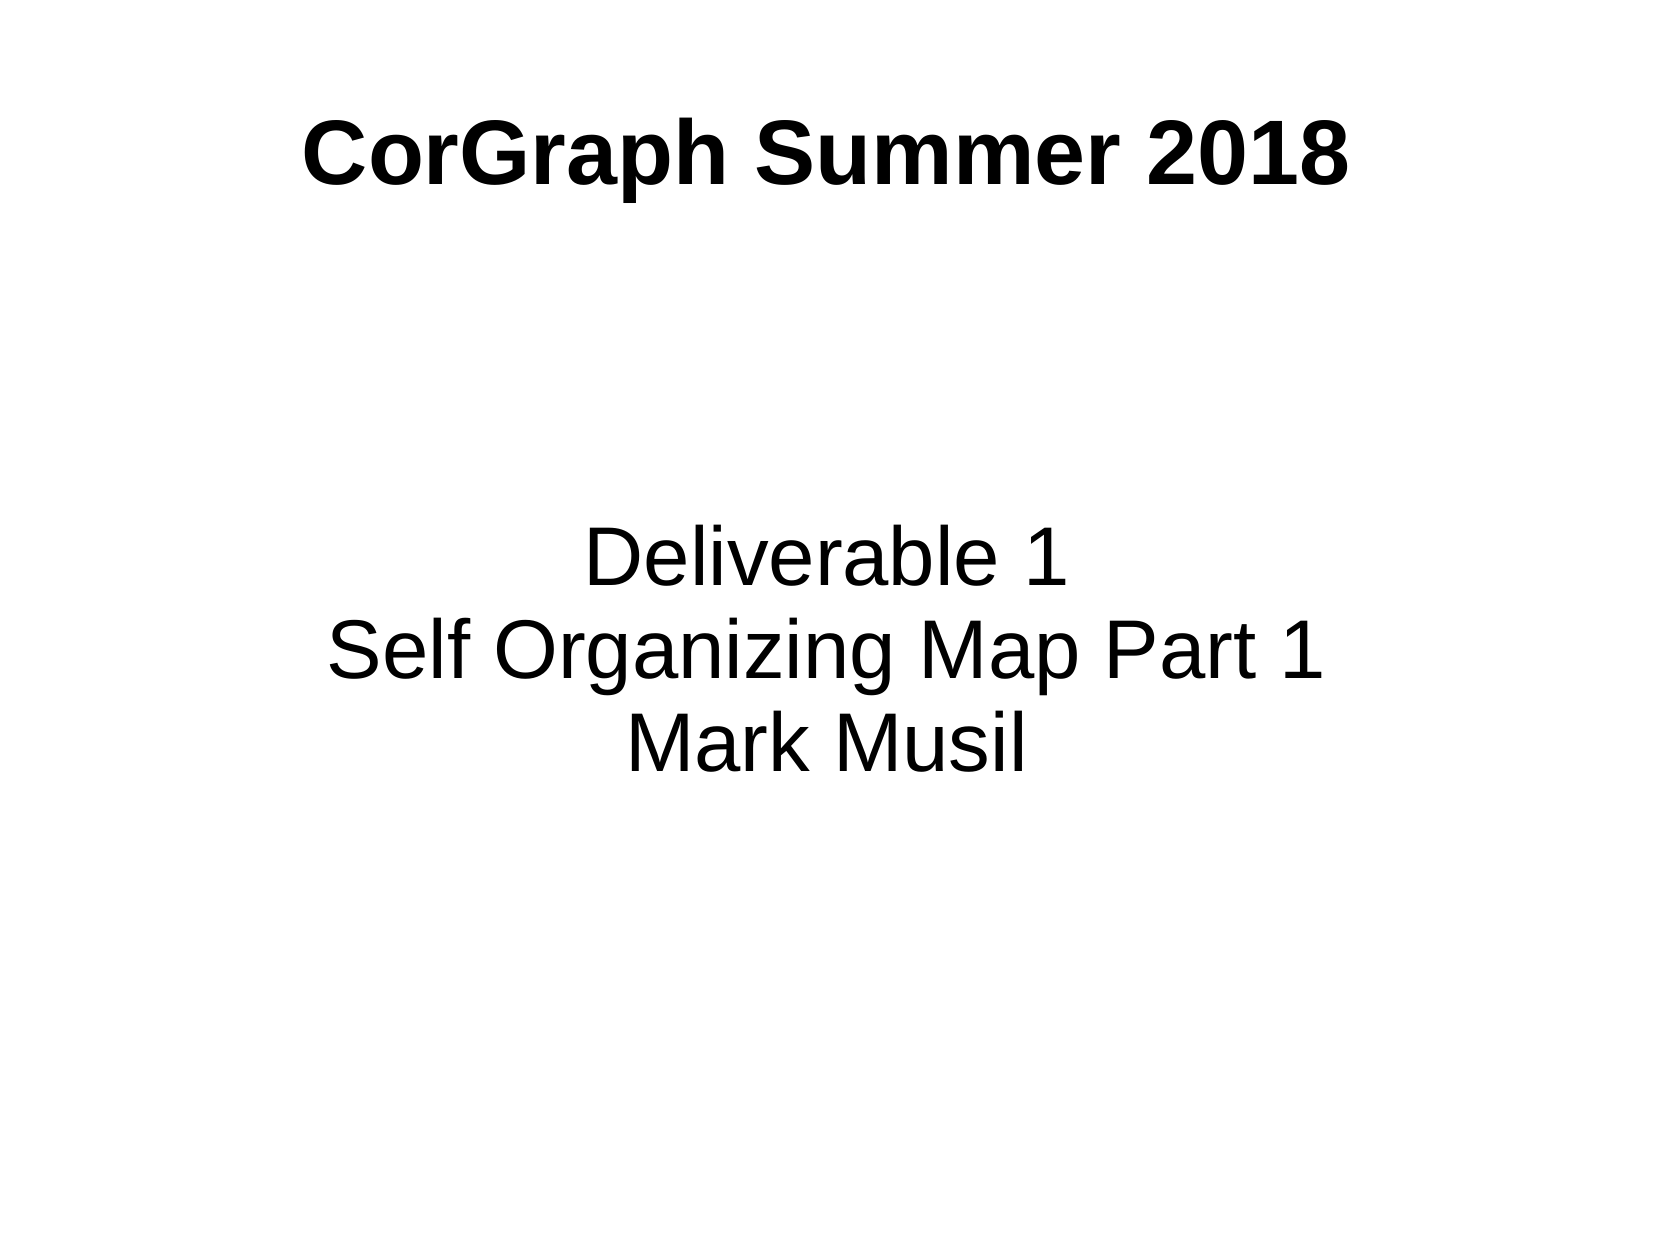

# CorGraph Summer 2018
Deliverable 1
Self Organizing Map Part 1
Mark Musil